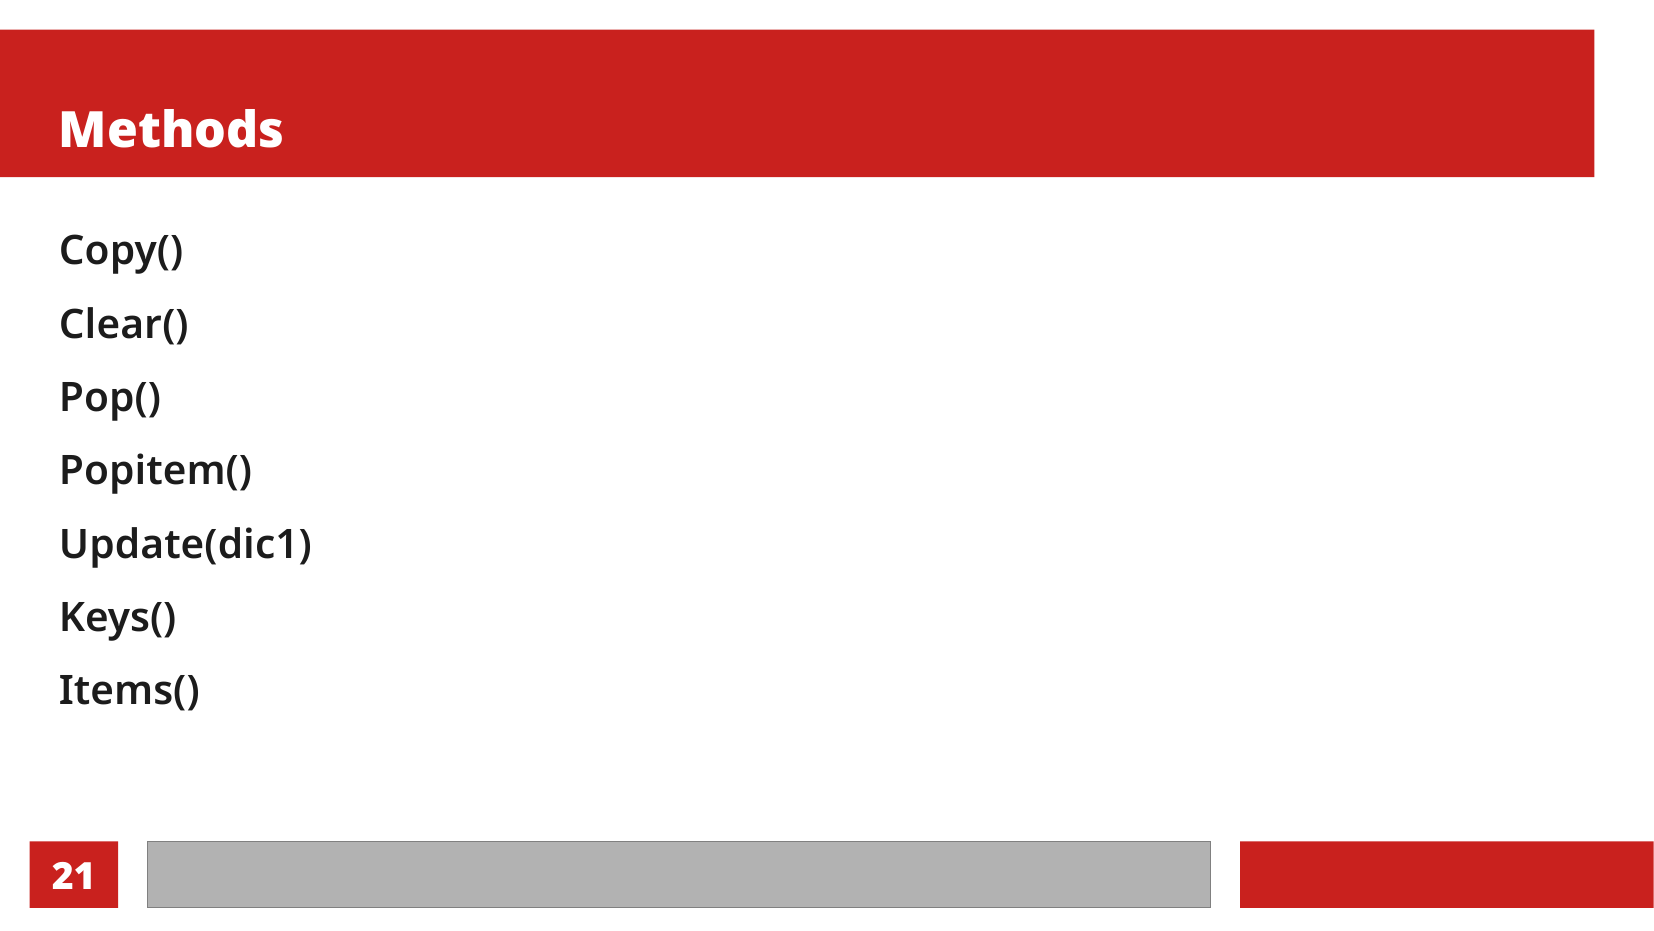

# Methods
Copy()
Clear()
Pop()
Popitem()
Update(dic1)
Keys()
Items()
21